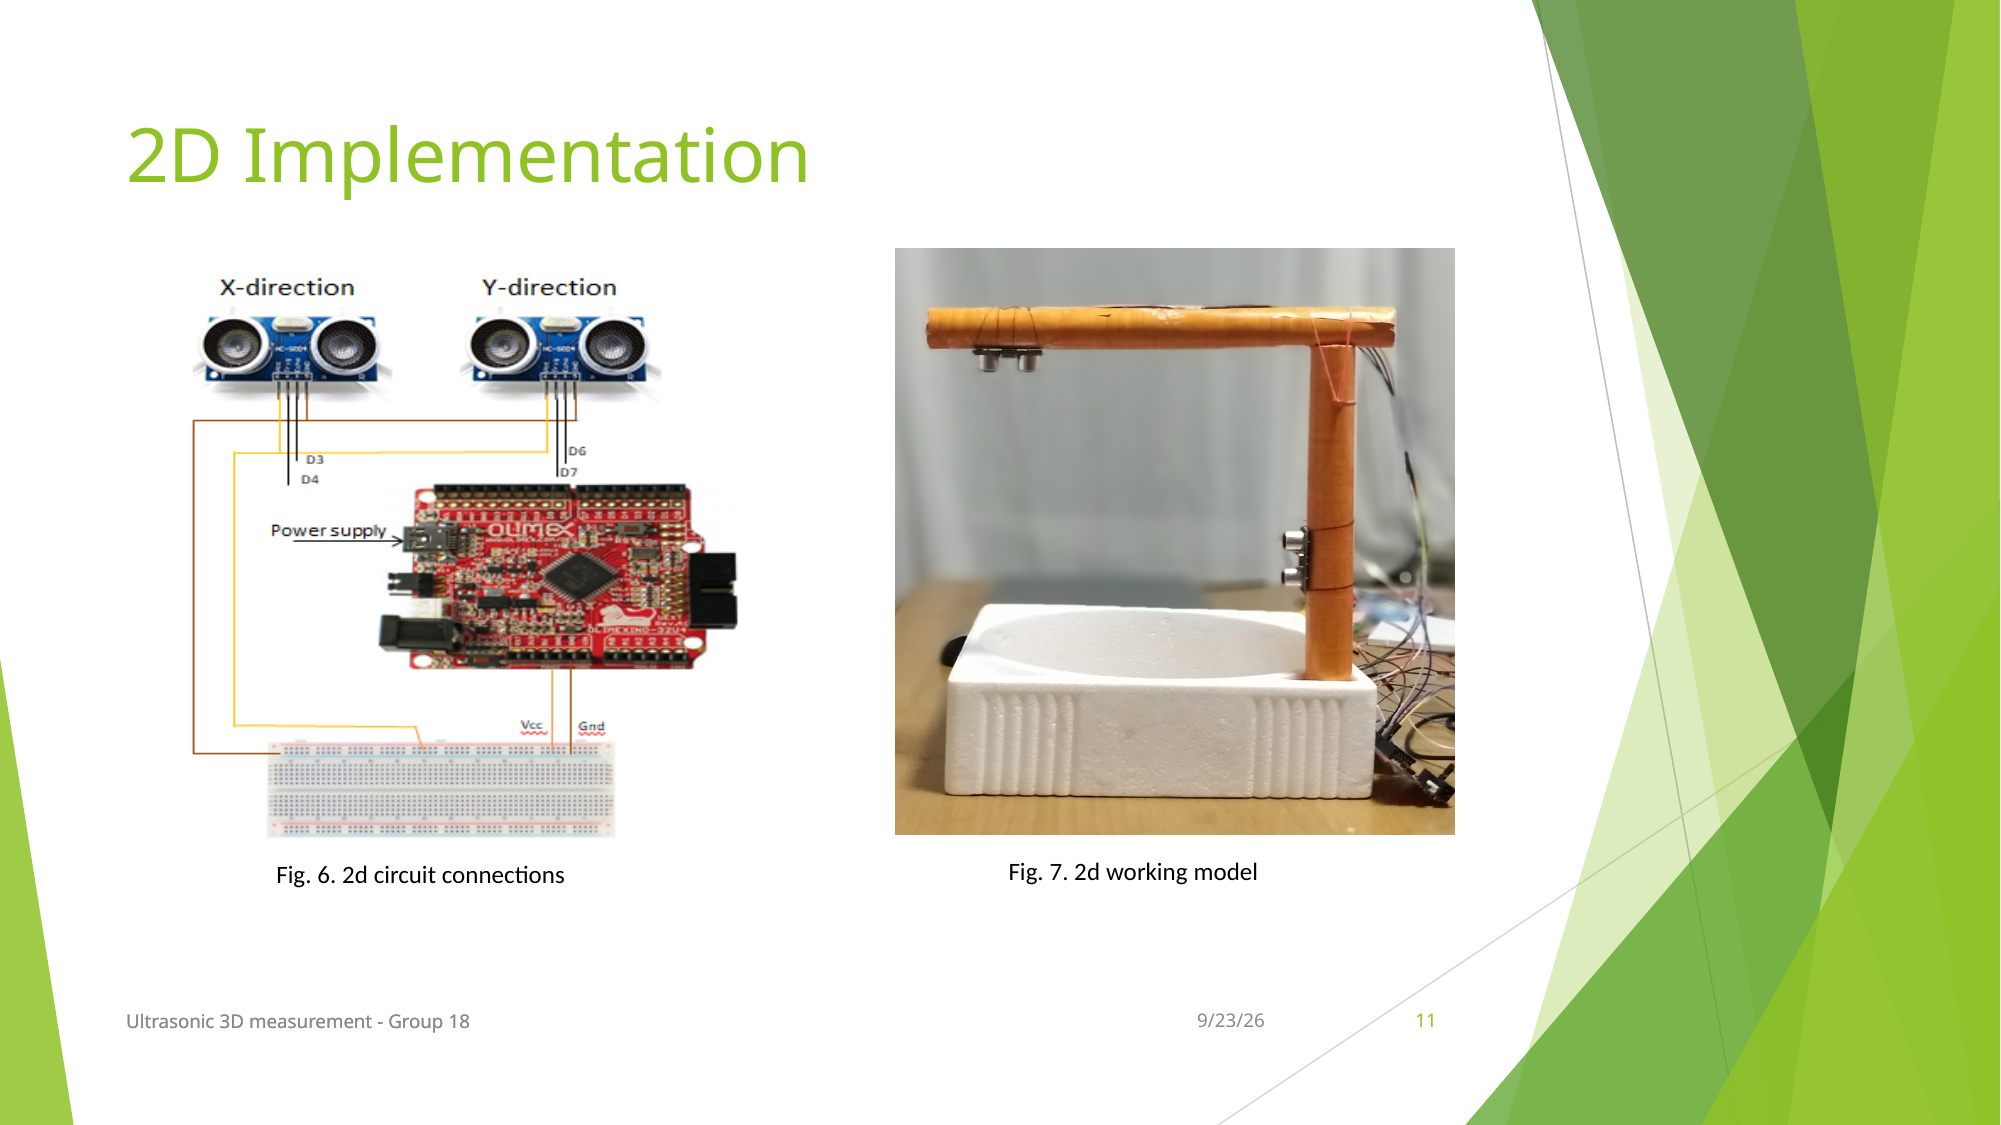

#
2D Implementation
Fig. 7. 2d working model
Fig. 6. 2d circuit connections
Ultrasonic 3D measurement - Group 18
Ultrasonic 3D measurement - Group 18